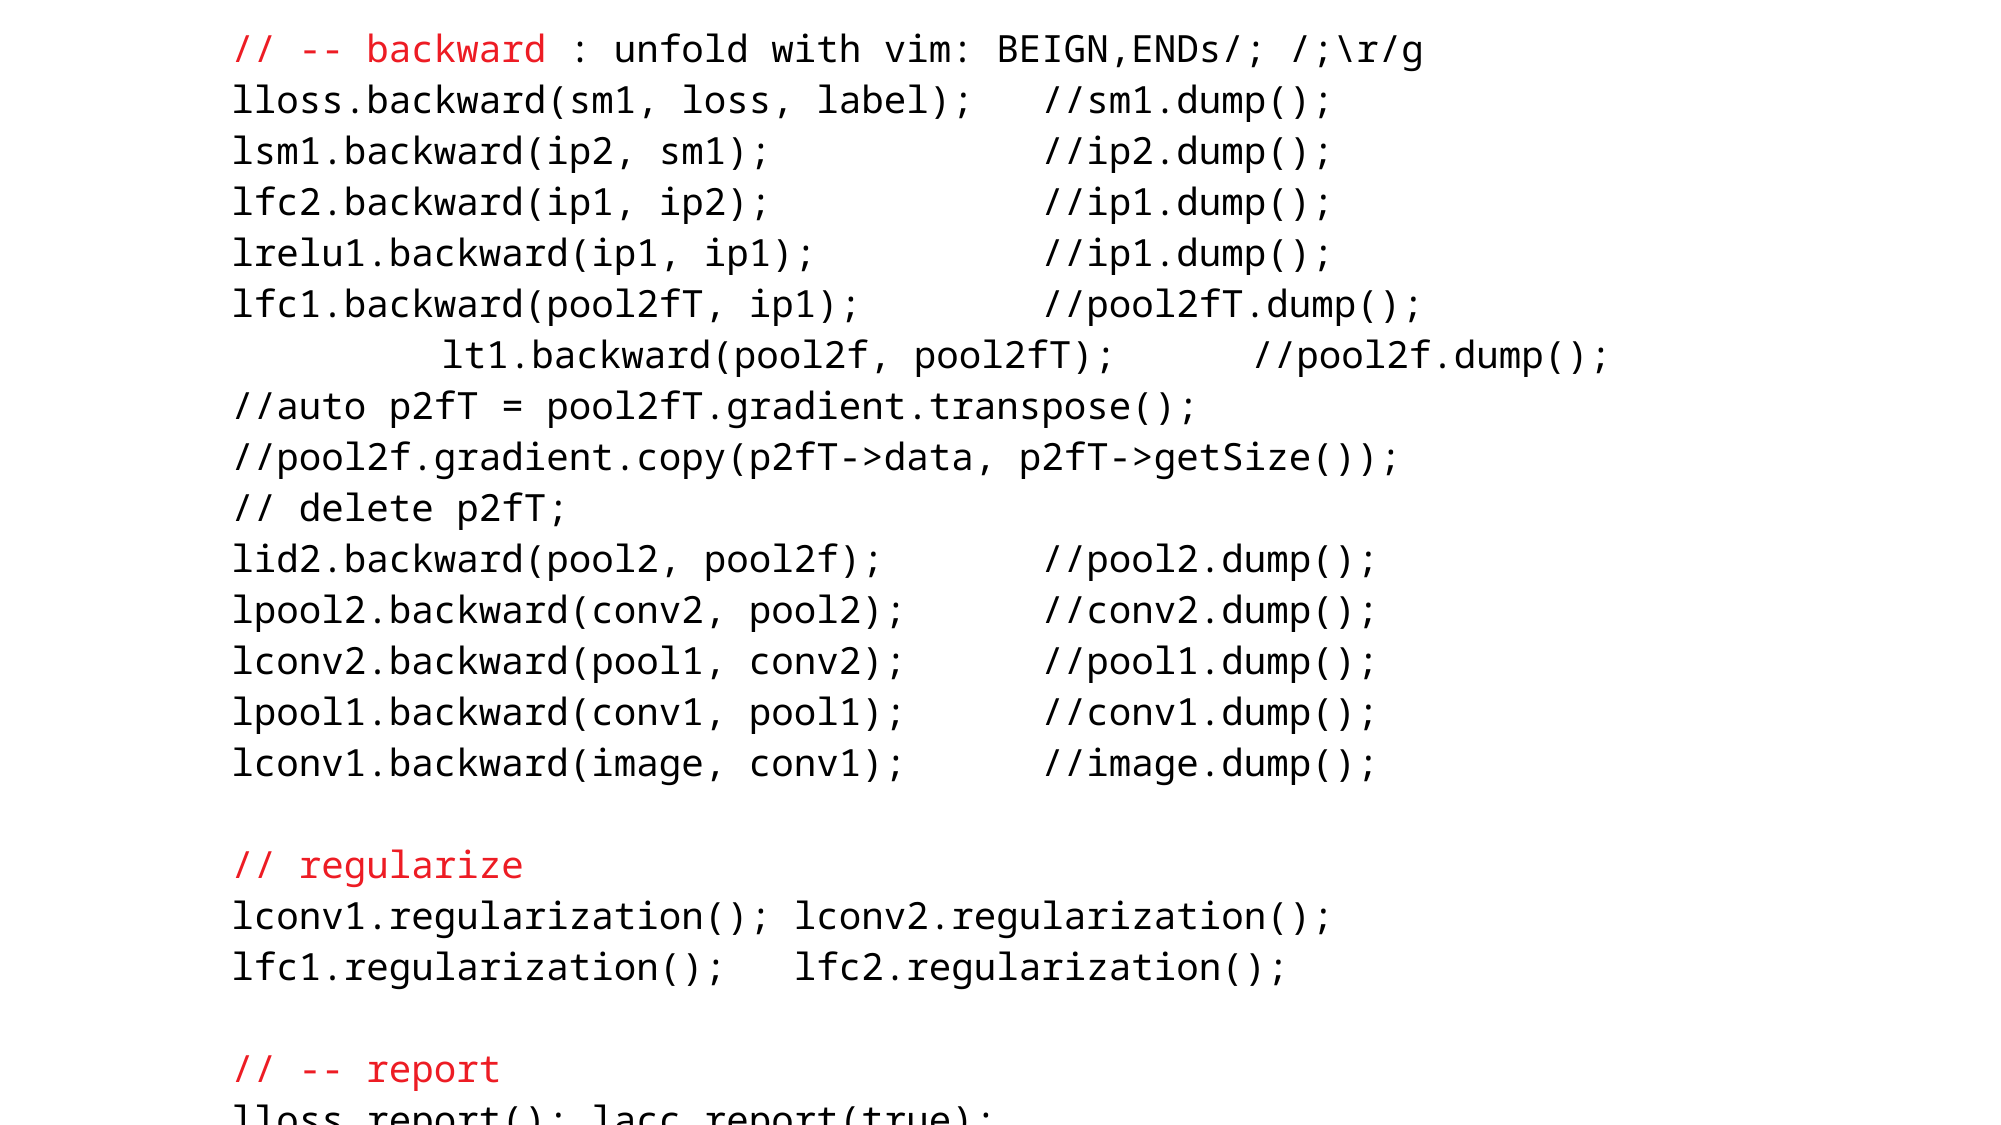

// -- backward : unfold with vim: BEIGN,ENDs/; /;\r/g
		lloss.backward(sm1, loss, label); //sm1.dump();
		lsm1.backward(ip2, sm1); //ip2.dump();
		lfc2.backward(ip1, ip2); //ip1.dump();
		lrelu1.backward(ip1, ip1); //ip1.dump();
		lfc1.backward(pool2fT, ip1); //pool2fT.dump();
 lt1.backward(pool2f, pool2fT); //pool2f.dump();
		//auto p2fT = pool2fT.gradient.transpose();
		//pool2f.gradient.copy(p2fT->data, p2fT->getSize());
		// delete p2fT;
		lid2.backward(pool2, pool2f); //pool2.dump();
	 	lpool2.backward(conv2, pool2); //conv2.dump();
		lconv2.backward(pool1, conv2); //pool1.dump();
	 	lpool1.backward(conv1, pool1); //conv1.dump();
		lconv1.backward(image, conv1); //image.dump();
		// regularize
		lconv1.regularization(); lconv2.regularization();
		lfc1.regularization(); lfc2.regularization();
		// -- report
		lloss.report(); lacc.report(true);
		label.dump(true, false);
		lconv1.dumpstat(); lconv2.dumpstat();
		lfc1.dumpstat(); lfc2.dumpstat();
		//pool1.dump(true, false);
		cv_train_loss.append(iteration, lloss.lossval);
		cv_train_acc.append(iteration, lacc.accuracy);